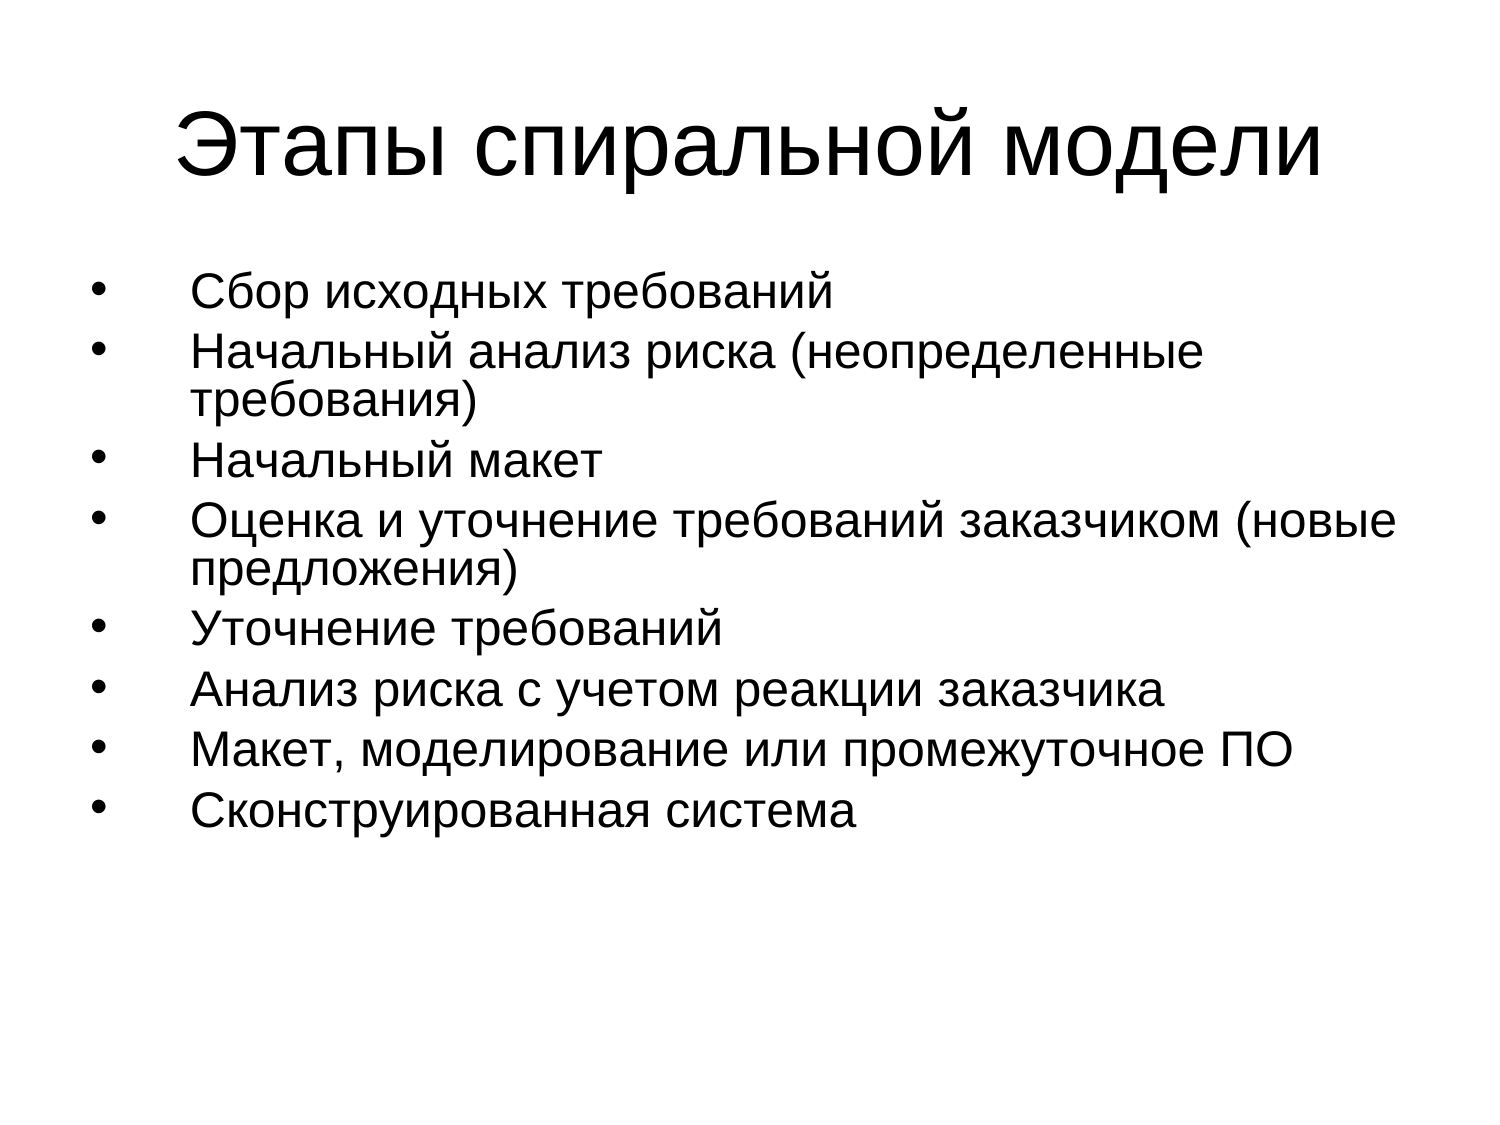

# Этапы спиральной модели
Сбор исходных требований
Начальный анализ риска (неопределенные требования)
Начальный макет
Оценка и уточнение требований заказчиком (новые предложения)
Уточнение требований
Анализ риска с учетом реакции заказчика
Макет, моделирование или промежуточное ПО
Сконструированная система